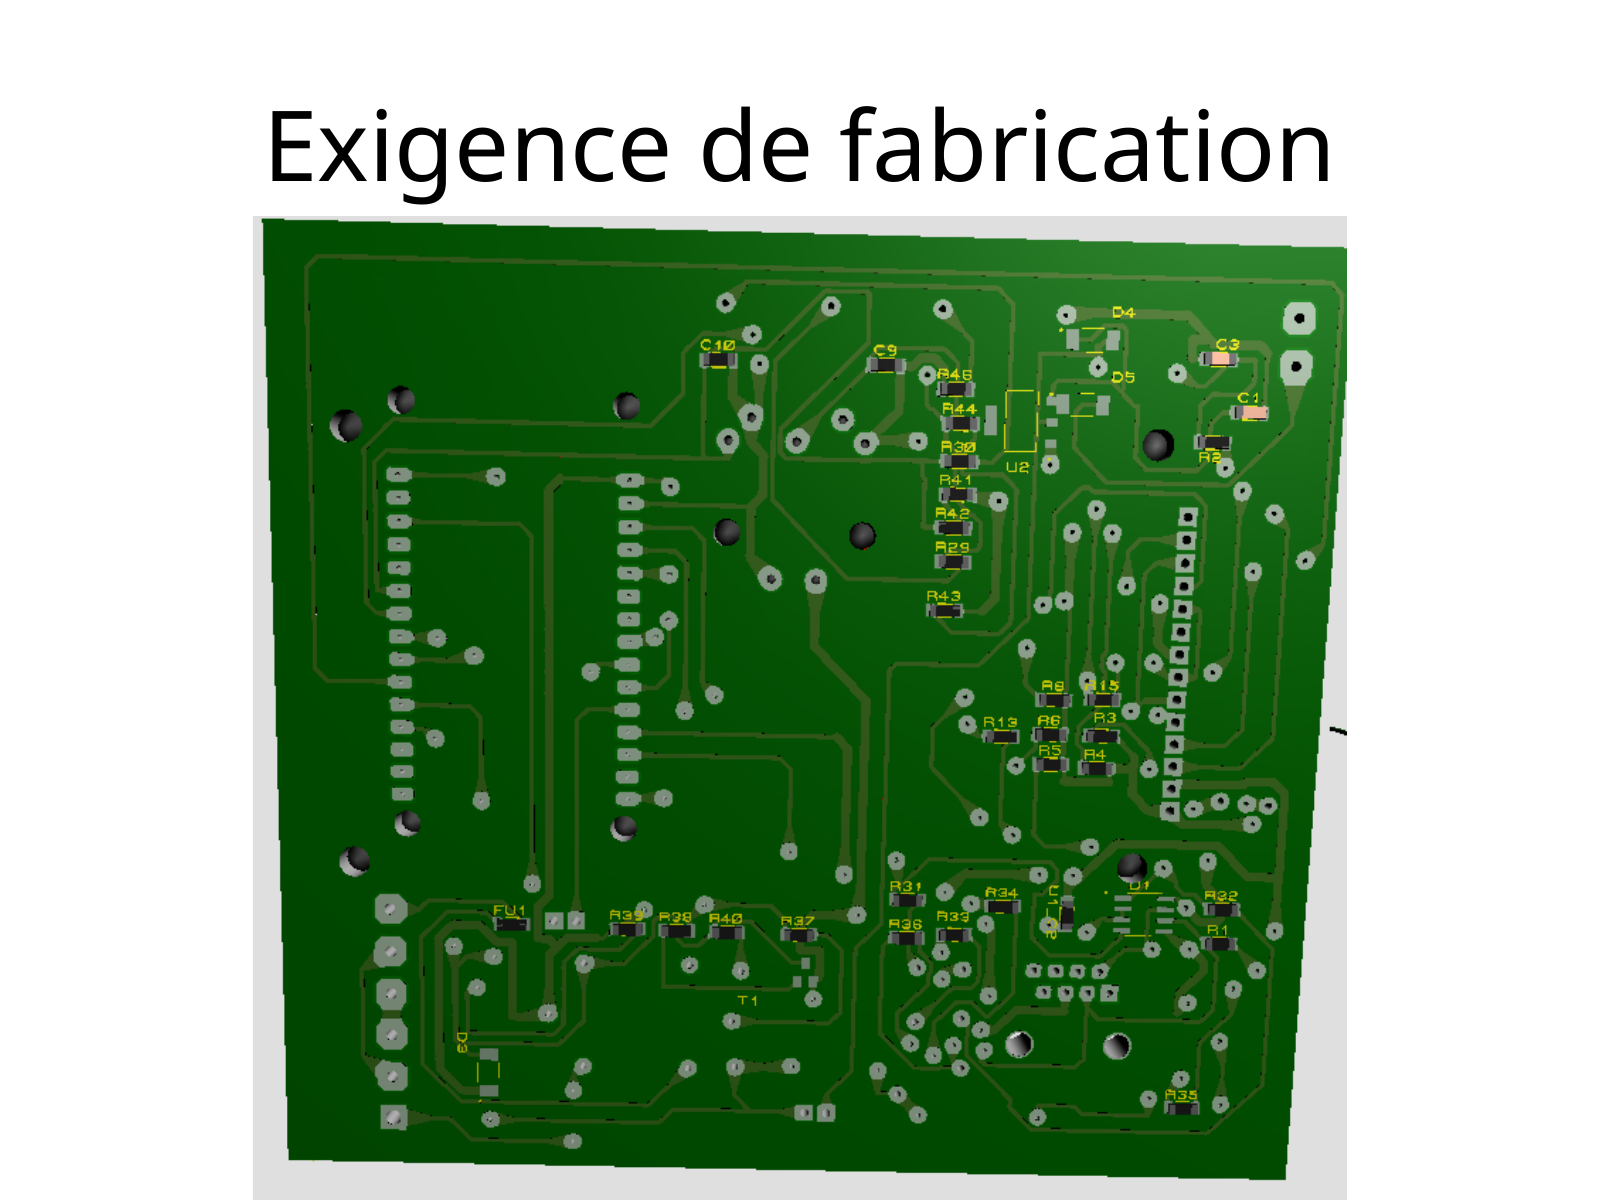

Exigence de fabrication
Normes IPC et exigences de fabrication